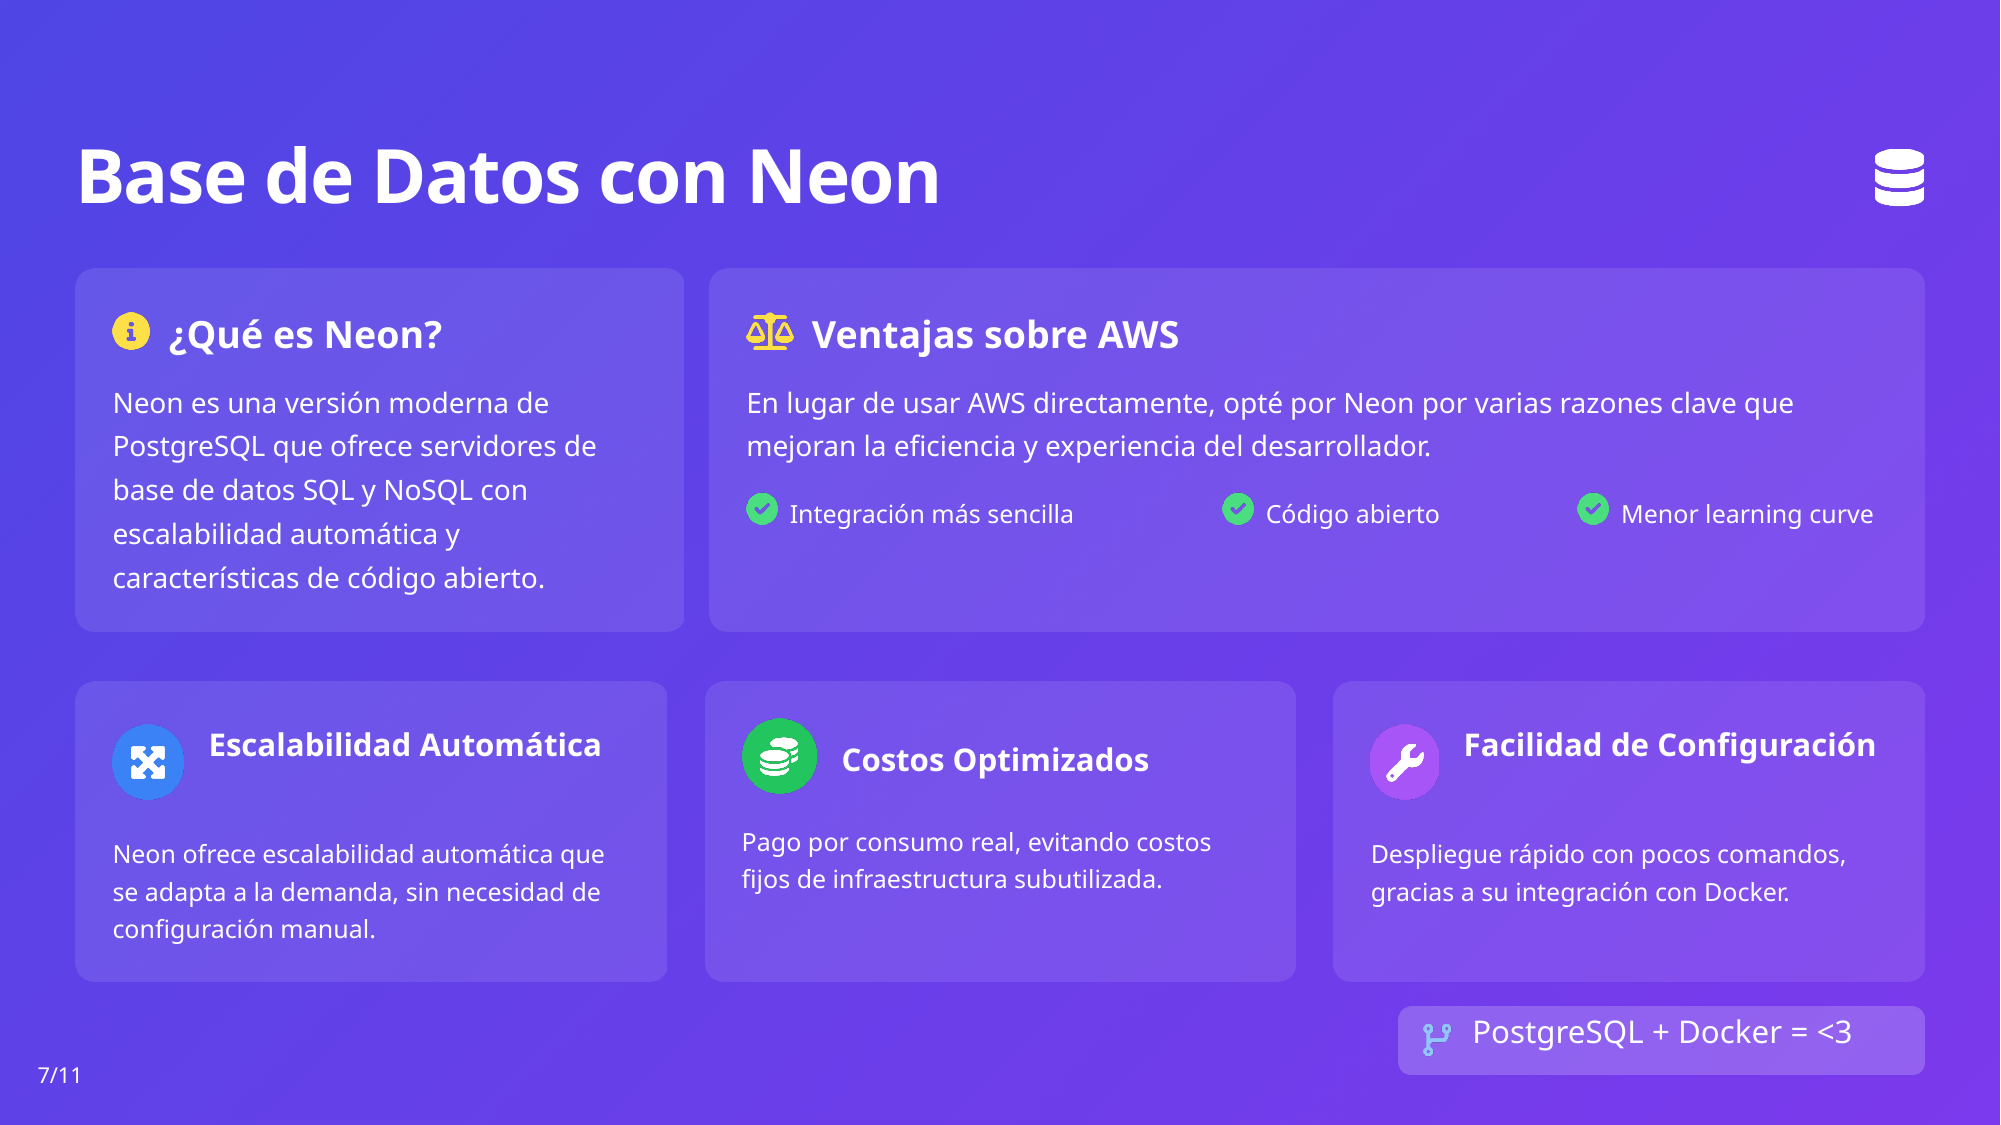

Base de Datos con Neon
¿Qué es Neon?
Ventajas sobre AWS
Neon es una versión moderna de PostgreSQL que ofrece servidores de base de datos SQL y NoSQL con escalabilidad automática y características de código abierto.
En lugar de usar AWS directamente, opté por Neon por varias razones clave que mejoran la eficiencia y experiencia del desarrollador.
Integración más sencilla
Código abierto
Menor learning curve
Escalabilidad Automática
Facilidad de Configuración
Costos Optimizados
Pago por consumo real, evitando costos fijos de infraestructura subutilizada.
Neon ofrece escalabilidad automática que se adapta a la demanda, sin necesidad de configuración manual.
Despliegue rápido con pocos comandos, gracias a su integración con Docker.
 PostgreSQL + Docker = <3
7/11